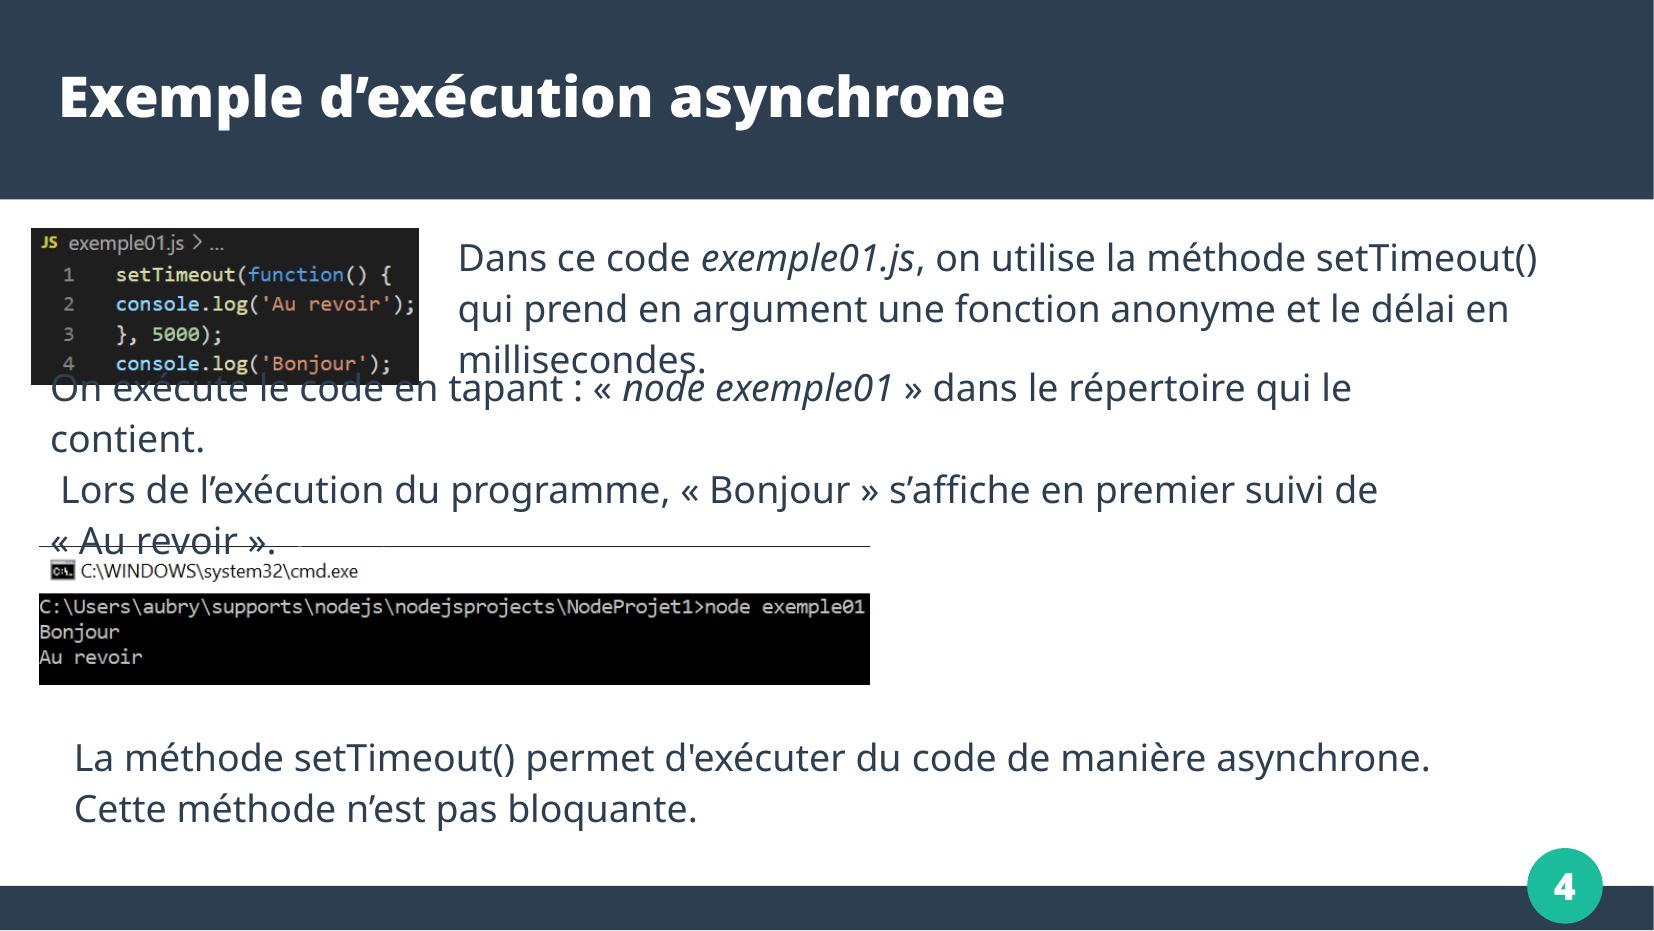

# Exemple d’exécution asynchrone
Dans ce code exemple01.js, on utilise la méthode setTimeout() qui prend en argument une fonction anonyme et le délai en millisecondes.
On exécute le code en tapant : « node exemple01 » dans le répertoire qui le contient.
 Lors de l’exécution du programme, « Bonjour » s’affiche en premier suivi de « Au revoir ».
La méthode setTimeout() permet d'exécuter du code de manière asynchrone.
Cette méthode n’est pas bloquante.